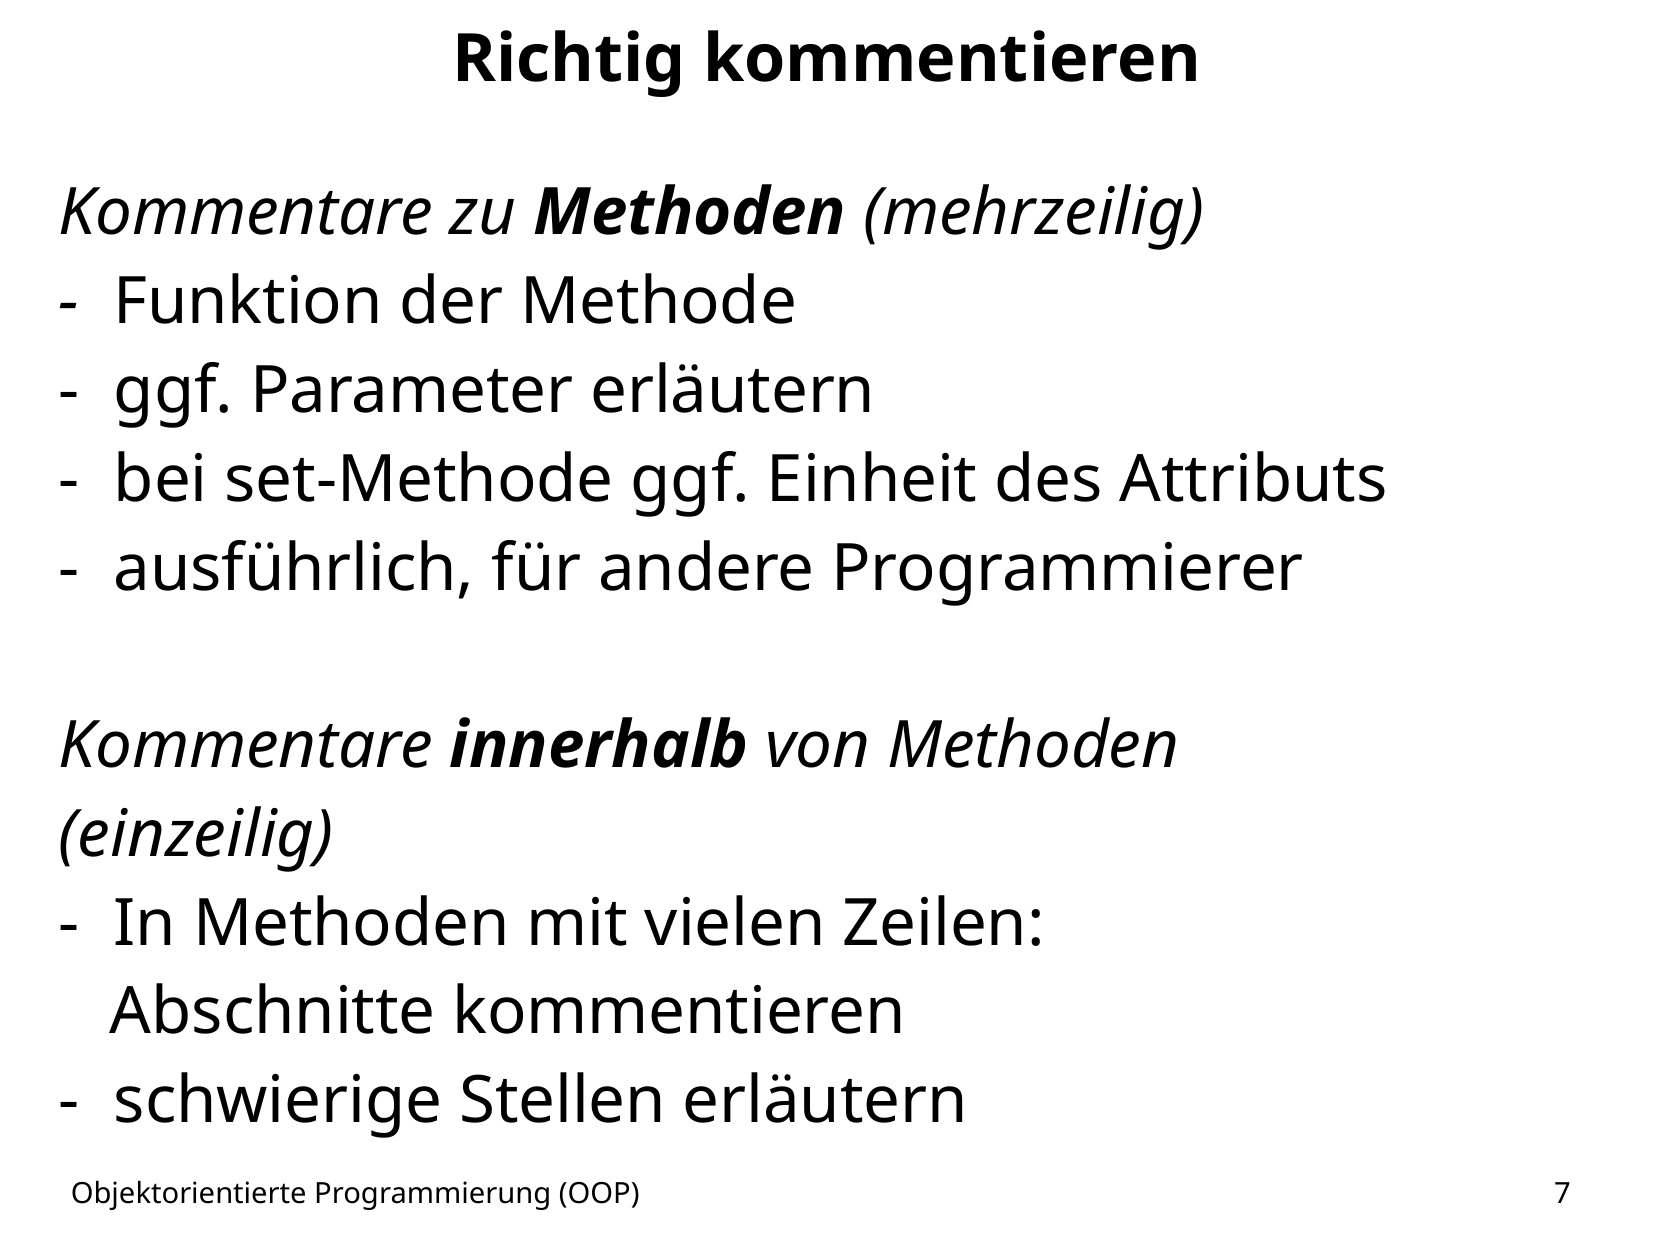

# Richtig kommentieren
Kommentare zu Methoden (mehrzeilig)
- Funktion der Methode
- ggf. Parameter erläutern
- bei set-Methode ggf. Einheit des Attributs
- ausführlich, für andere Programmierer
Kommentare innerhalb von Methoden
(einzeilig)
- In Methoden mit vielen Zeilen:
 Abschnitte kommentieren
- schwierige Stellen erläutern
Objektorientierte Programmierung (OOP)
7